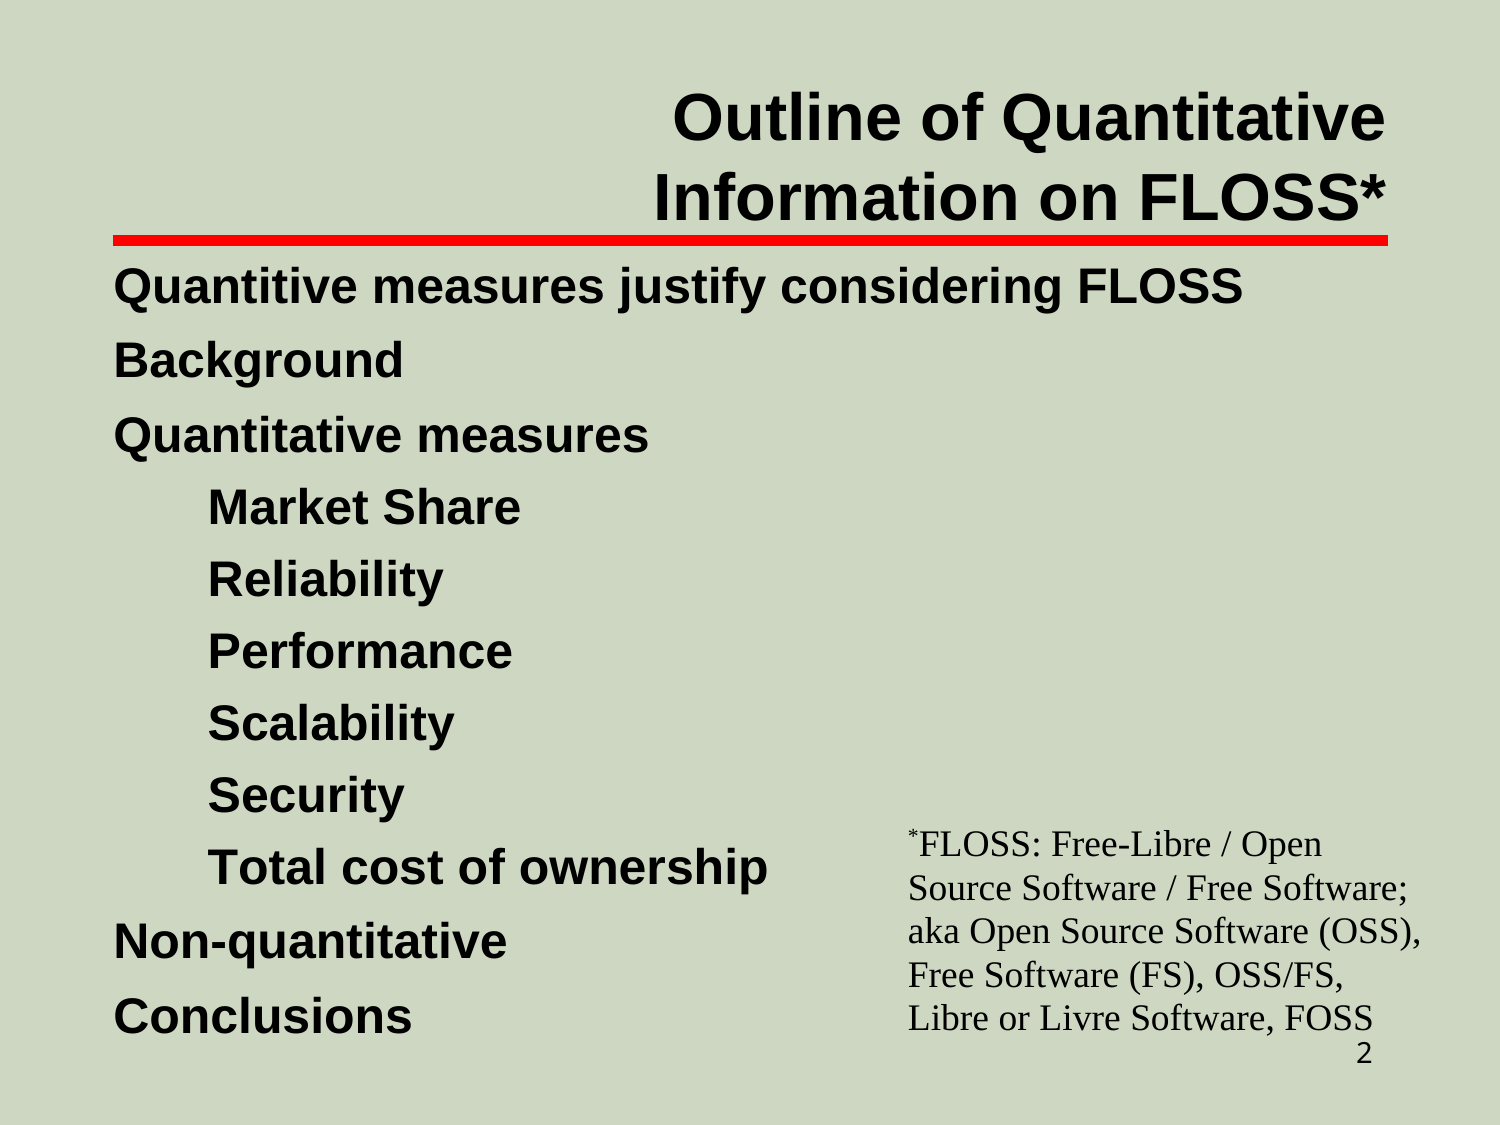

# Outline of Quantitative Information on FLOSS*
Quantitive measures justify considering FLOSS
Background
Quantitative measures
Market Share
Reliability
Performance
Scalability
Security
Total cost of ownership
Non-quantitative
Conclusions
*FLOSS: Free-Libre / Open Source Software / Free Software; aka Open Source Software (OSS), Free Software (FS), OSS/FS, Libre or Livre Software, FOSS